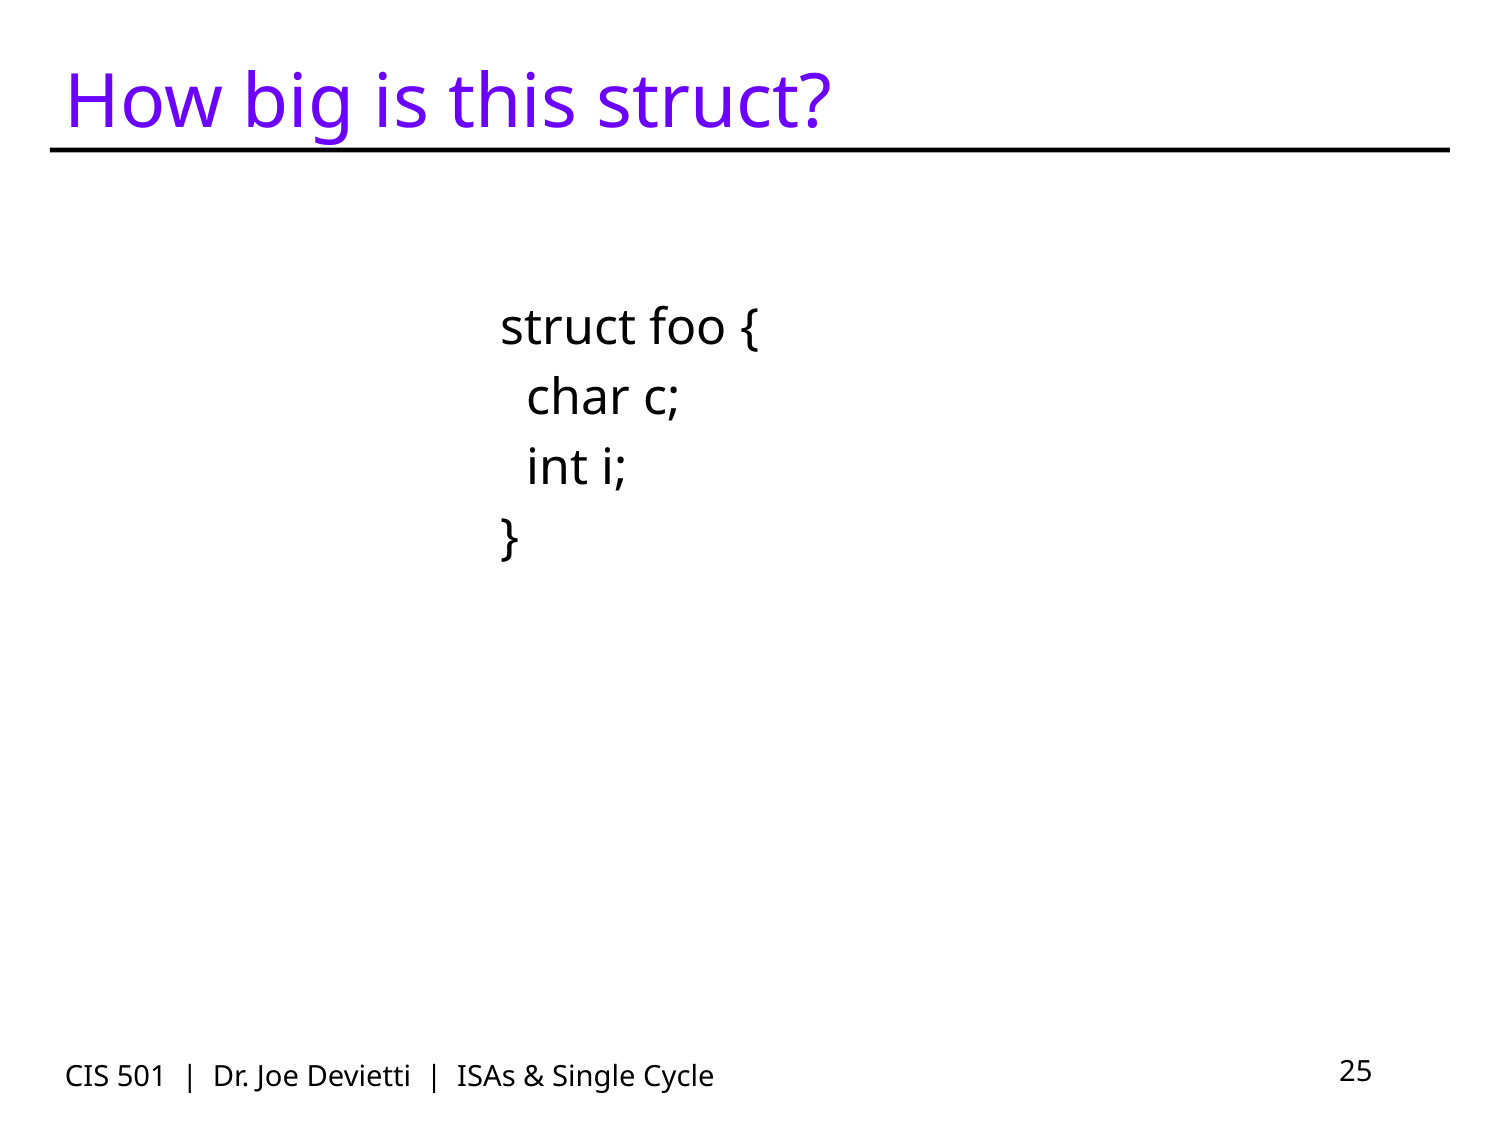

How big is this struct?
struct foo {
 char c;
 int i;
}
CIS 501 | Dr. Joe Devietti | ISAs & Single Cycle